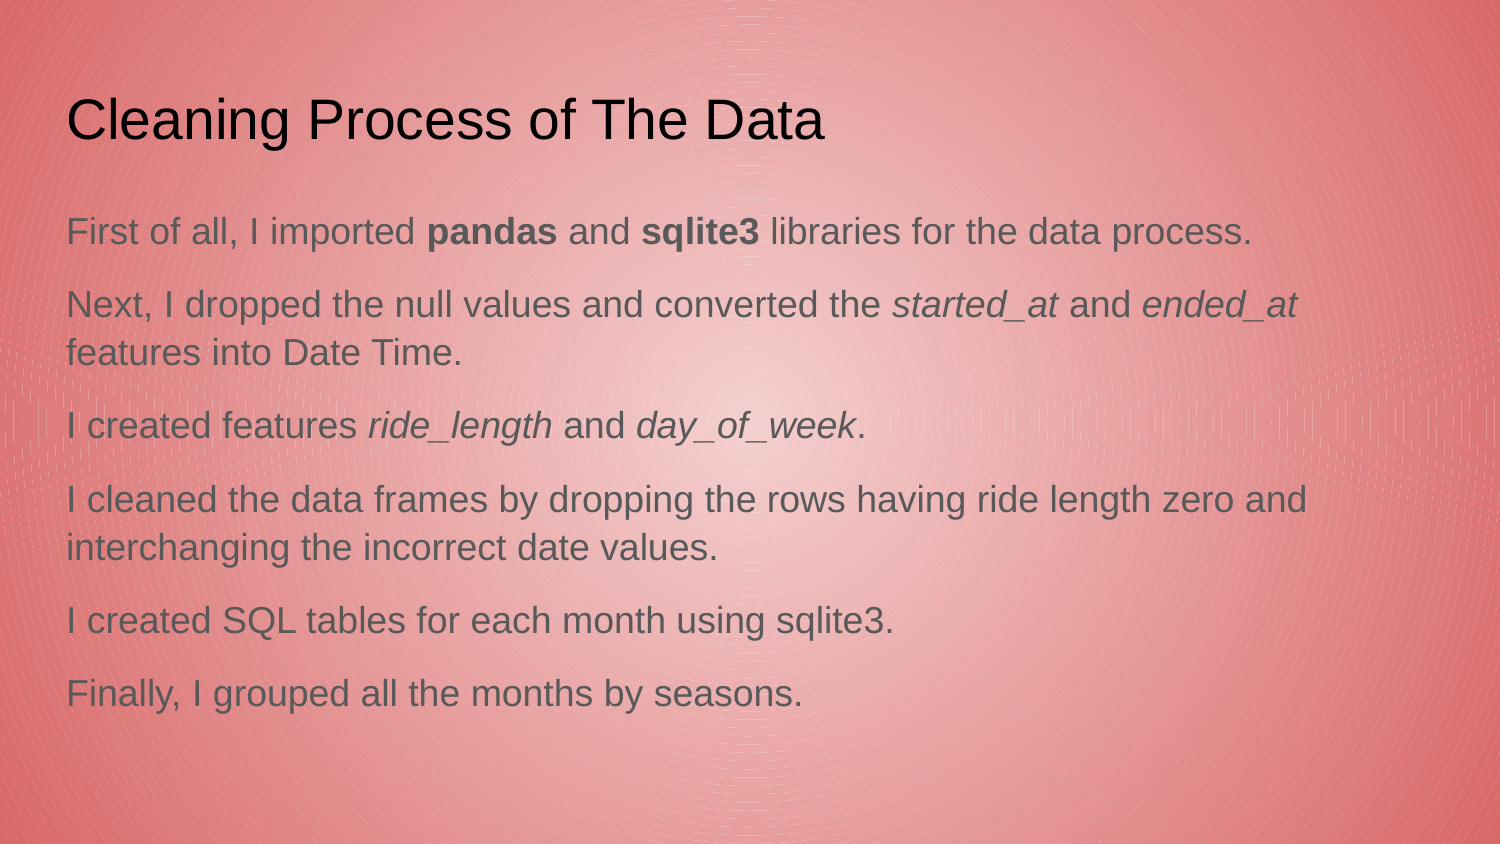

# Cleaning Process of The Data
First of all, I imported pandas and sqlite3 libraries for the data process.
Next, I dropped the null values and converted the started_at and ended_at features into Date Time.
I created features ride_length and day_of_week.
I cleaned the data frames by dropping the rows having ride length zero and interchanging the incorrect date values.
I created SQL tables for each month using sqlite3.
Finally, I grouped all the months by seasons.